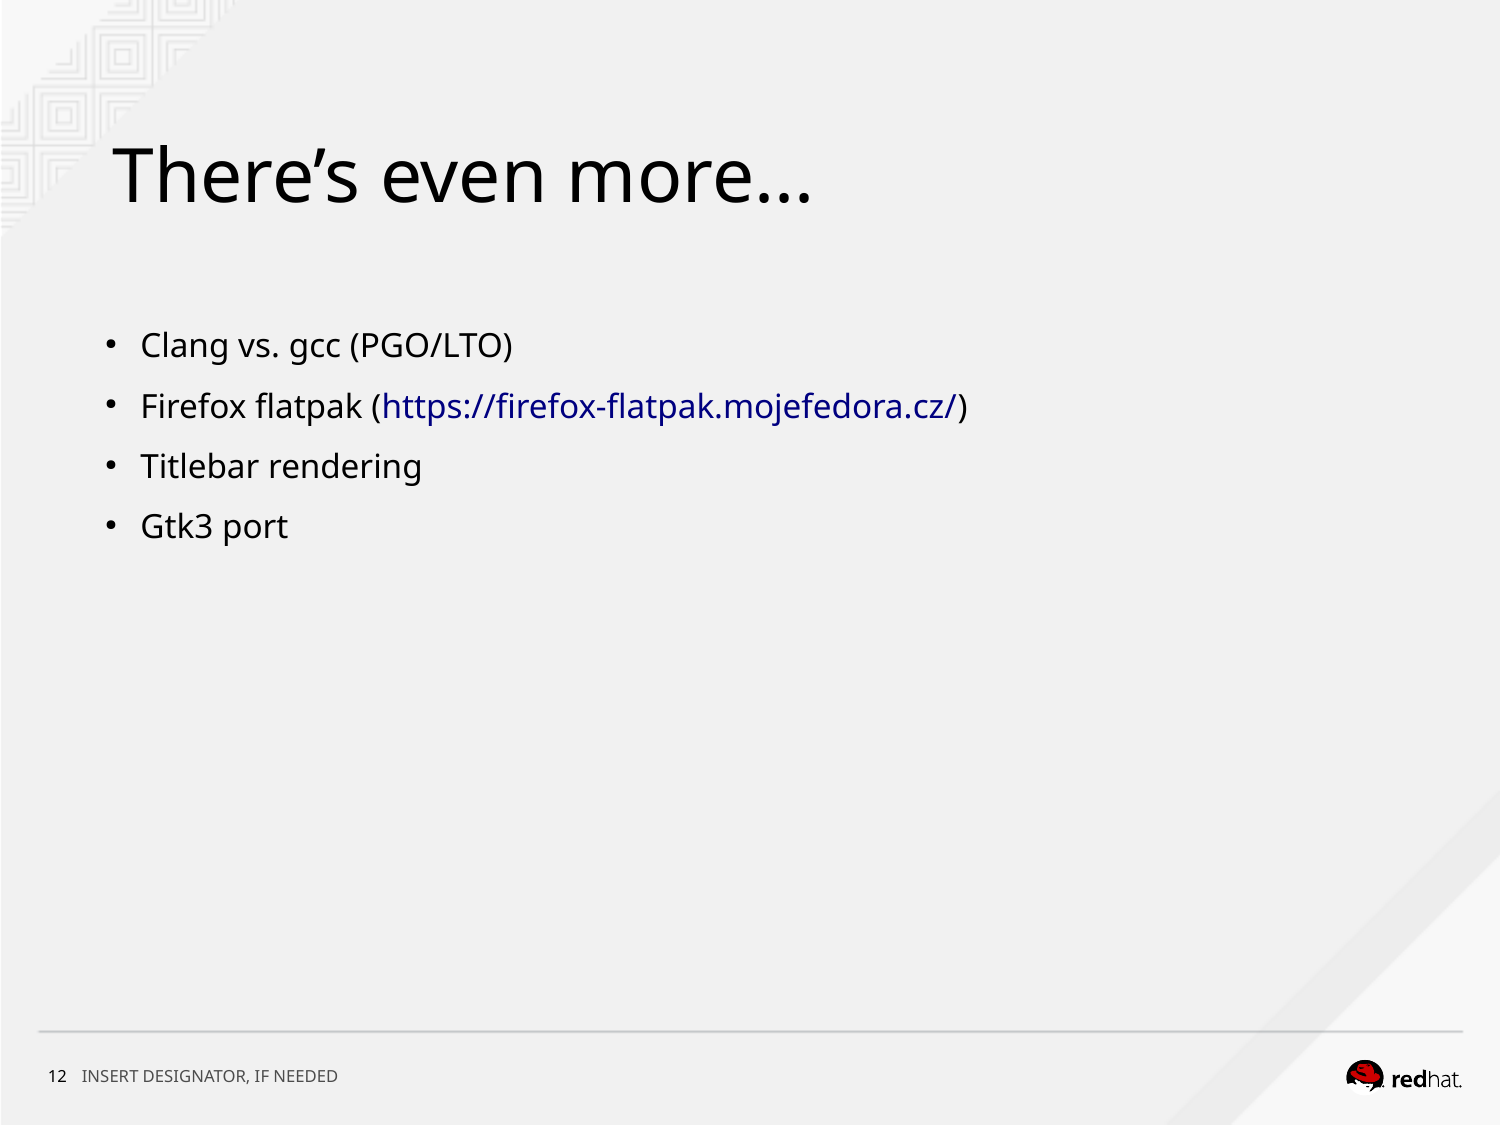

# There’s even more...
Clang vs. gcc (PGO/LTO)
Firefox flatpak (https://firefox-flatpak.mojefedora.cz/)
Titlebar rendering
Gtk3 port
12
INSERT DESIGNATOR, IF NEEDED